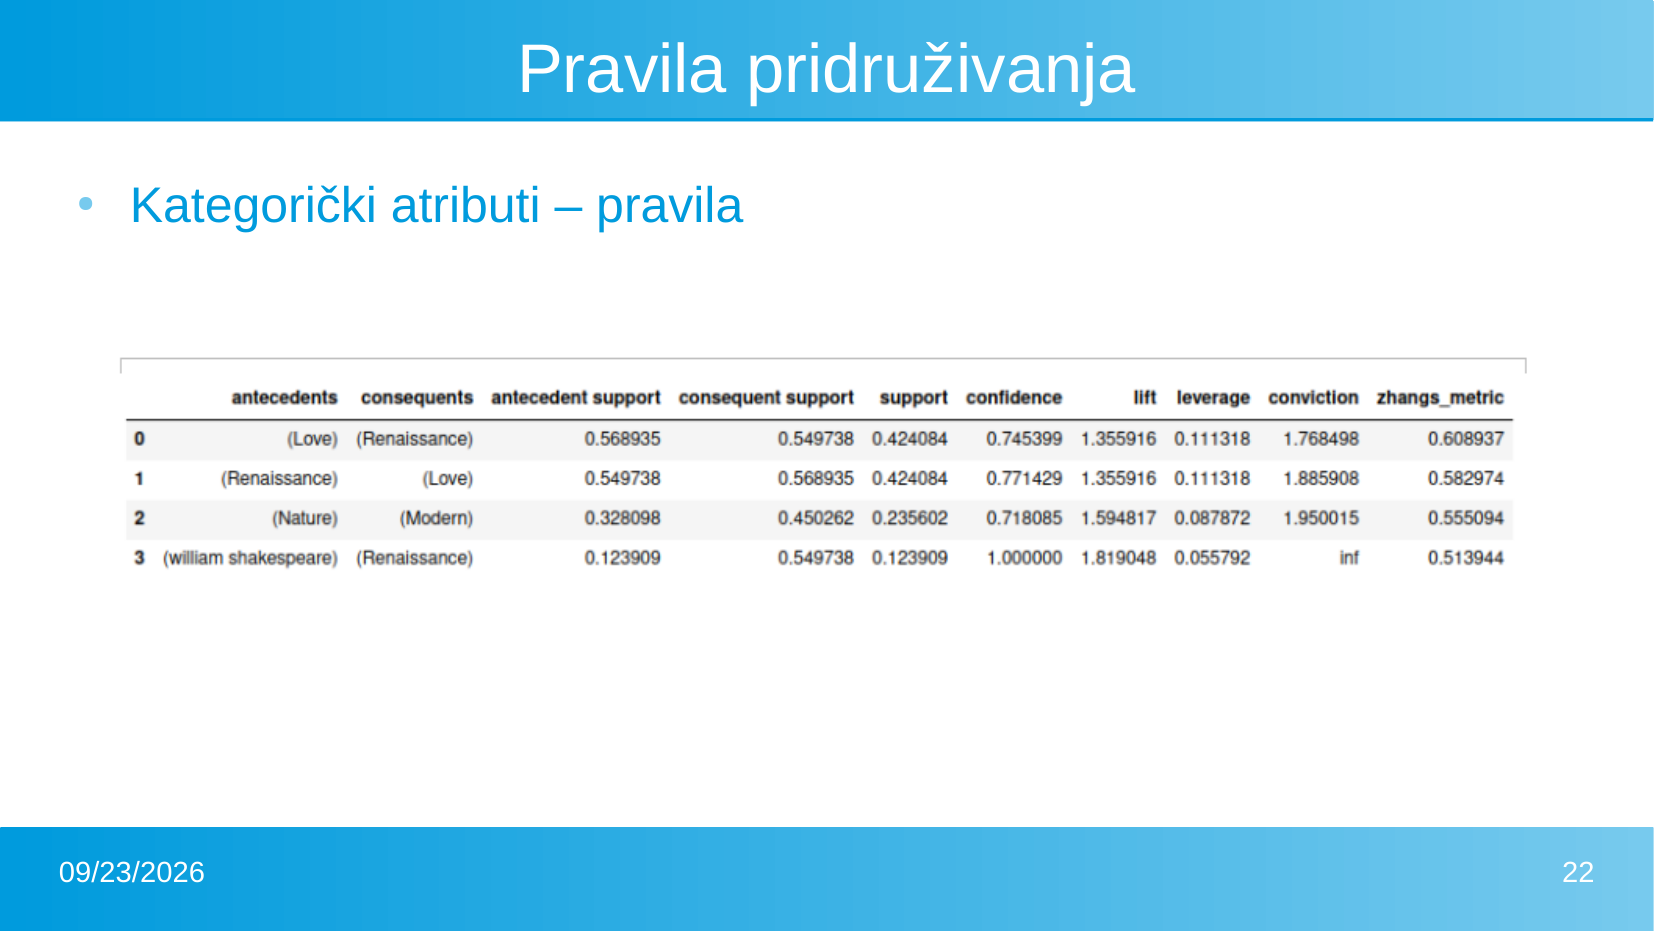

# Pravila pridruživanja
Kategorički atributi – pravila
22